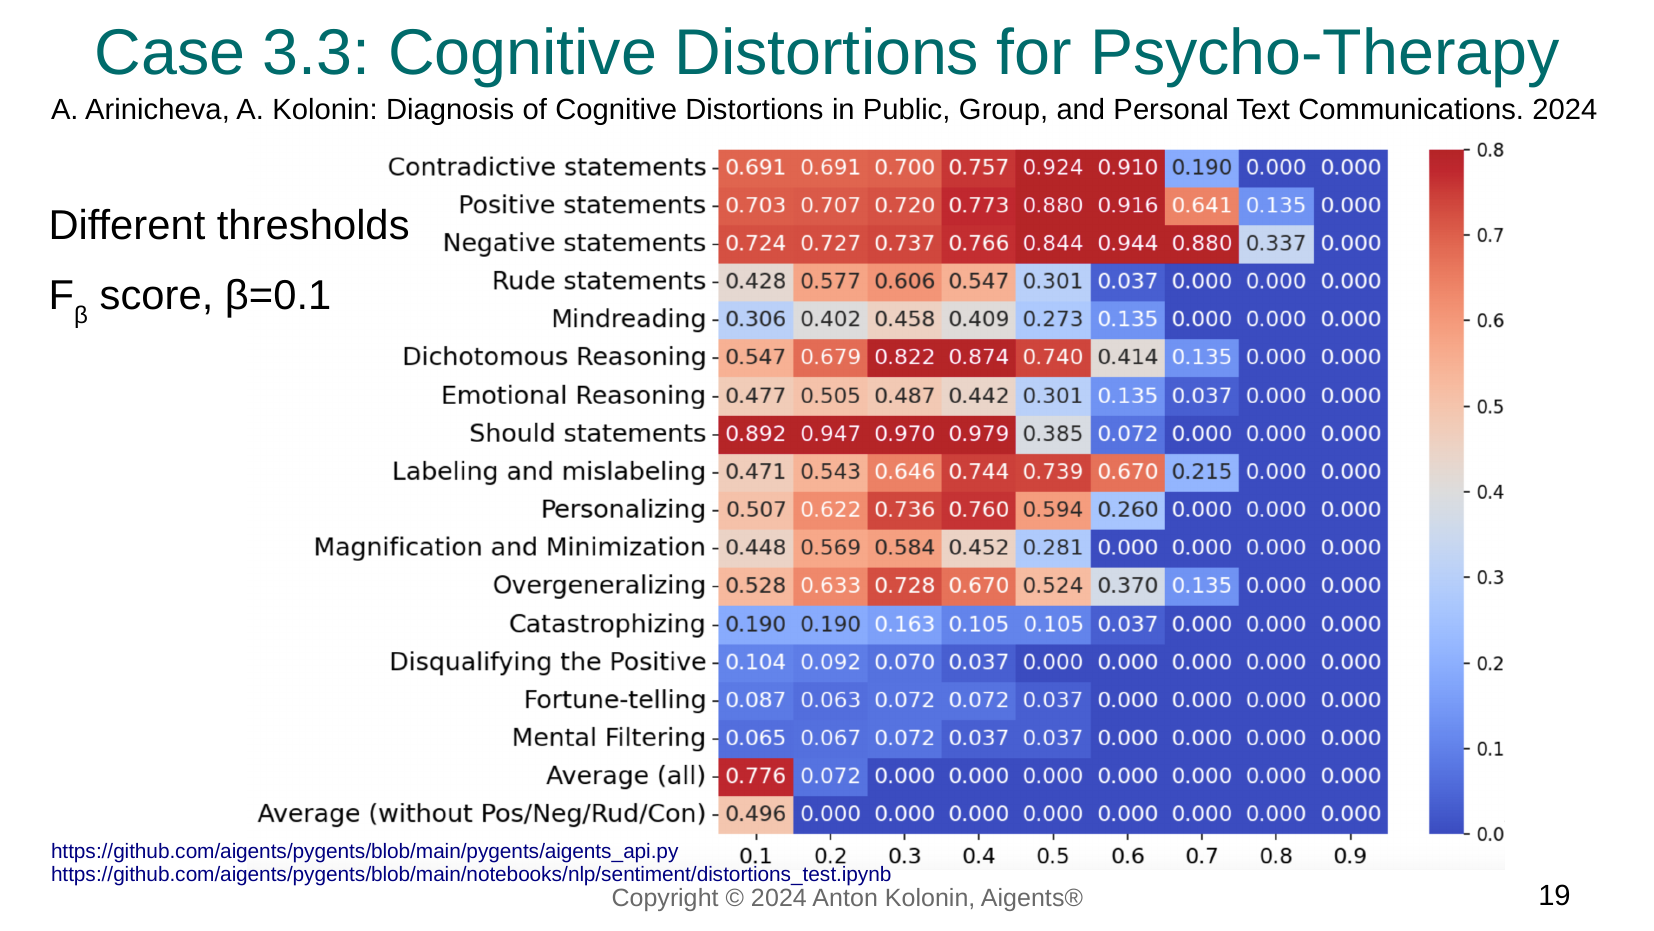

Case 3.3: Cognitive Distortions for Psycho-Therapy
A. Arinicheva, A. Kolonin: Diagnosis of Cognitive Distortions in Public, Group, and Personal Text Communications. 2024
Different thresholds
Fβ score, β=0.1
https://github.com/aigents/pygents/blob/main/pygents/aigents_api.py
https://github.com/aigents/pygents/blob/main/notebooks/nlp/sentiment/distortions_test.ipynb
Copyright © 2024 Anton Kolonin, Aigents®
19